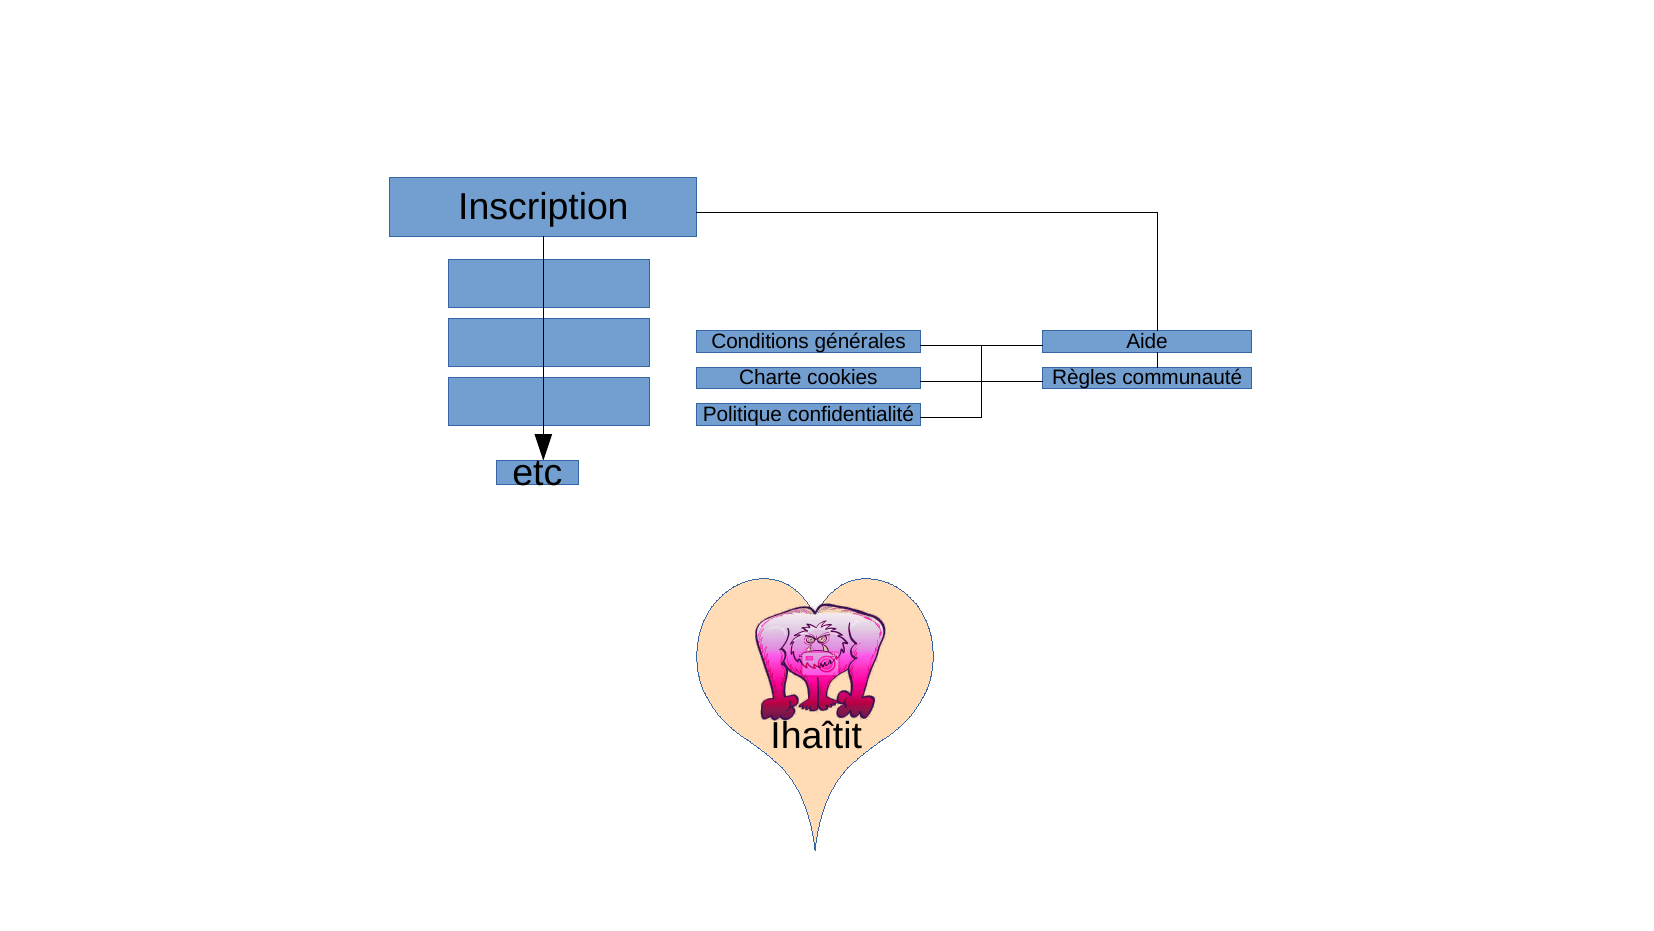

Inscription
Conditions générales
Aide
Charte cookies
Règles communauté
Politique confidentialité
etc
 Ihaîtit